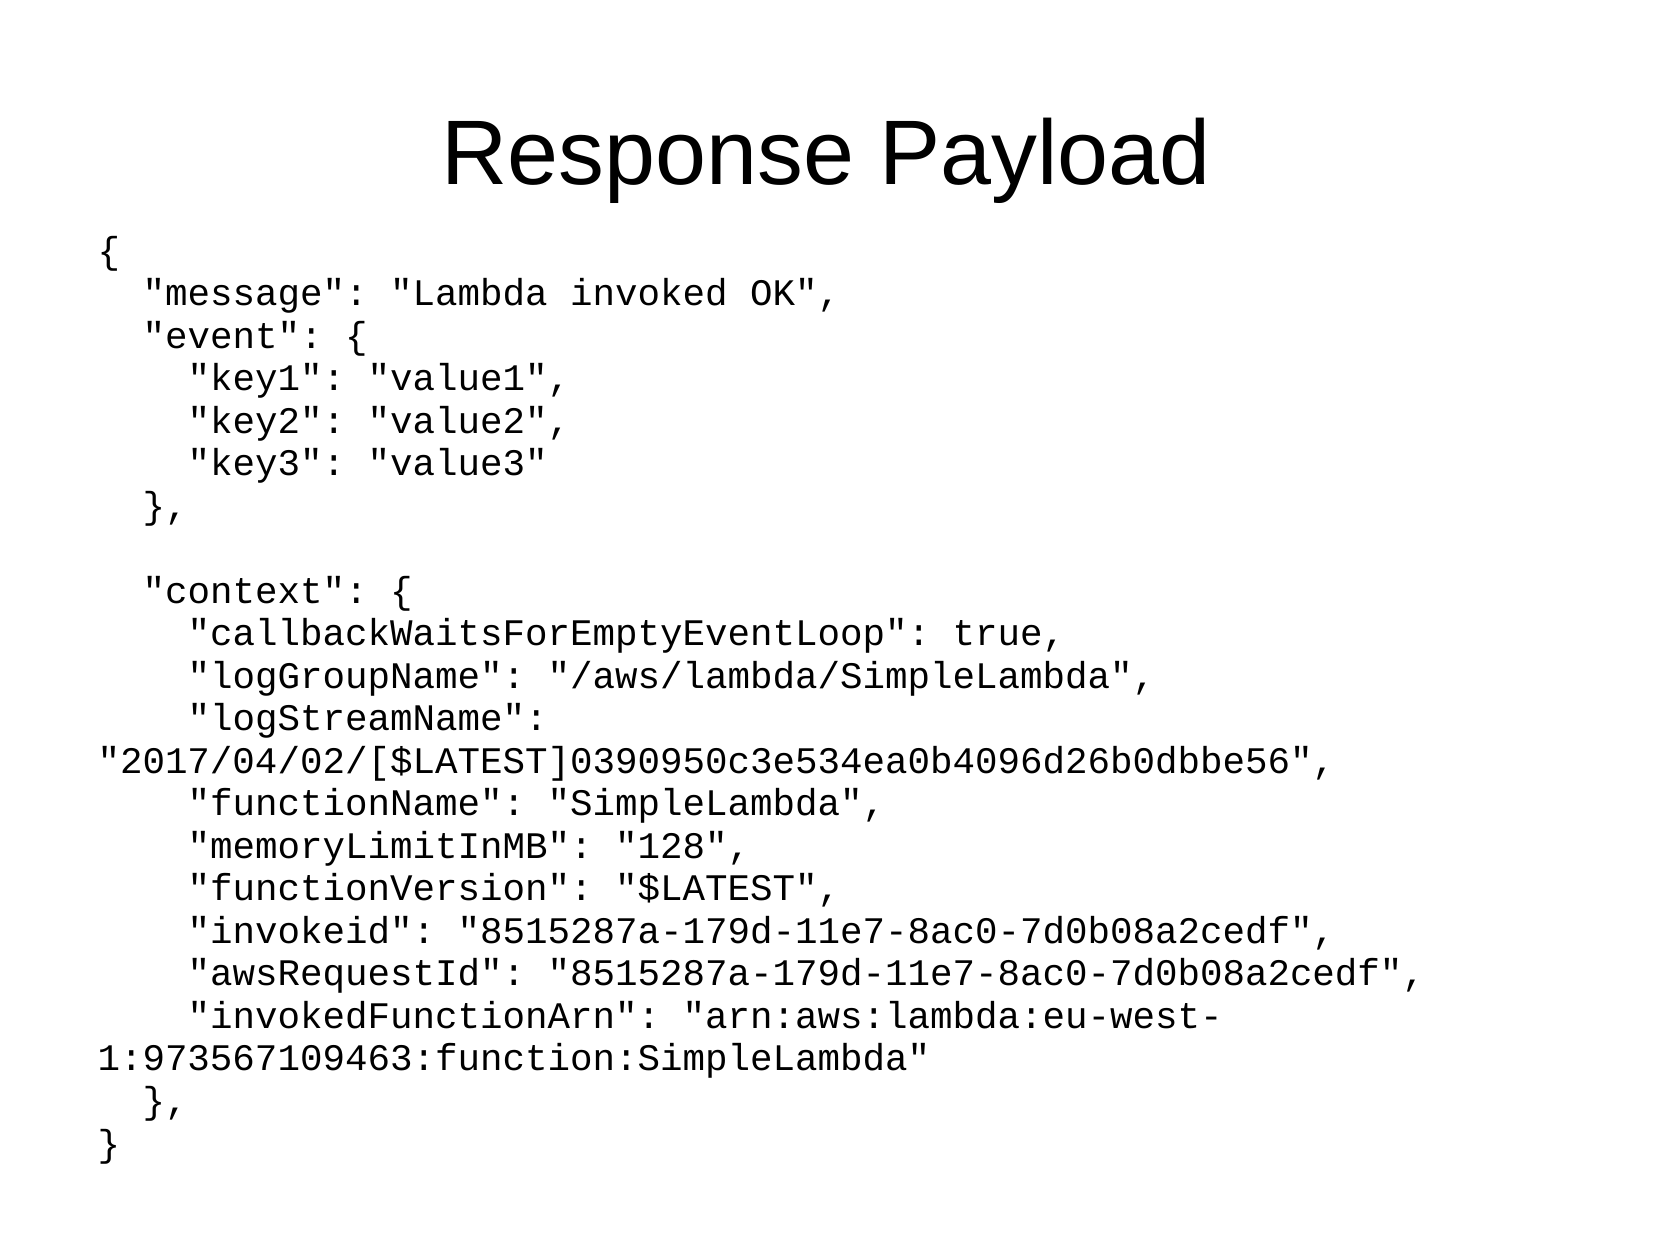

# Response Payload
{
 "message": "Lambda invoked OK",
 "event": {
 "key1": "value1",
 "key2": "value2",
 "key3": "value3"
 },
 "context": {
 "callbackWaitsForEmptyEventLoop": true,
 "logGroupName": "/aws/lambda/SimpleLambda",
 "logStreamName": "2017/04/02/[$LATEST]0390950c3e534ea0b4096d26b0dbbe56",
 "functionName": "SimpleLambda",
 "memoryLimitInMB": "128",
 "functionVersion": "$LATEST",
 "invokeid": "8515287a-179d-11e7-8ac0-7d0b08a2cedf",
 "awsRequestId": "8515287a-179d-11e7-8ac0-7d0b08a2cedf",
 "invokedFunctionArn": "arn:aws:lambda:eu-west-1:973567109463:function:SimpleLambda"
 },
}